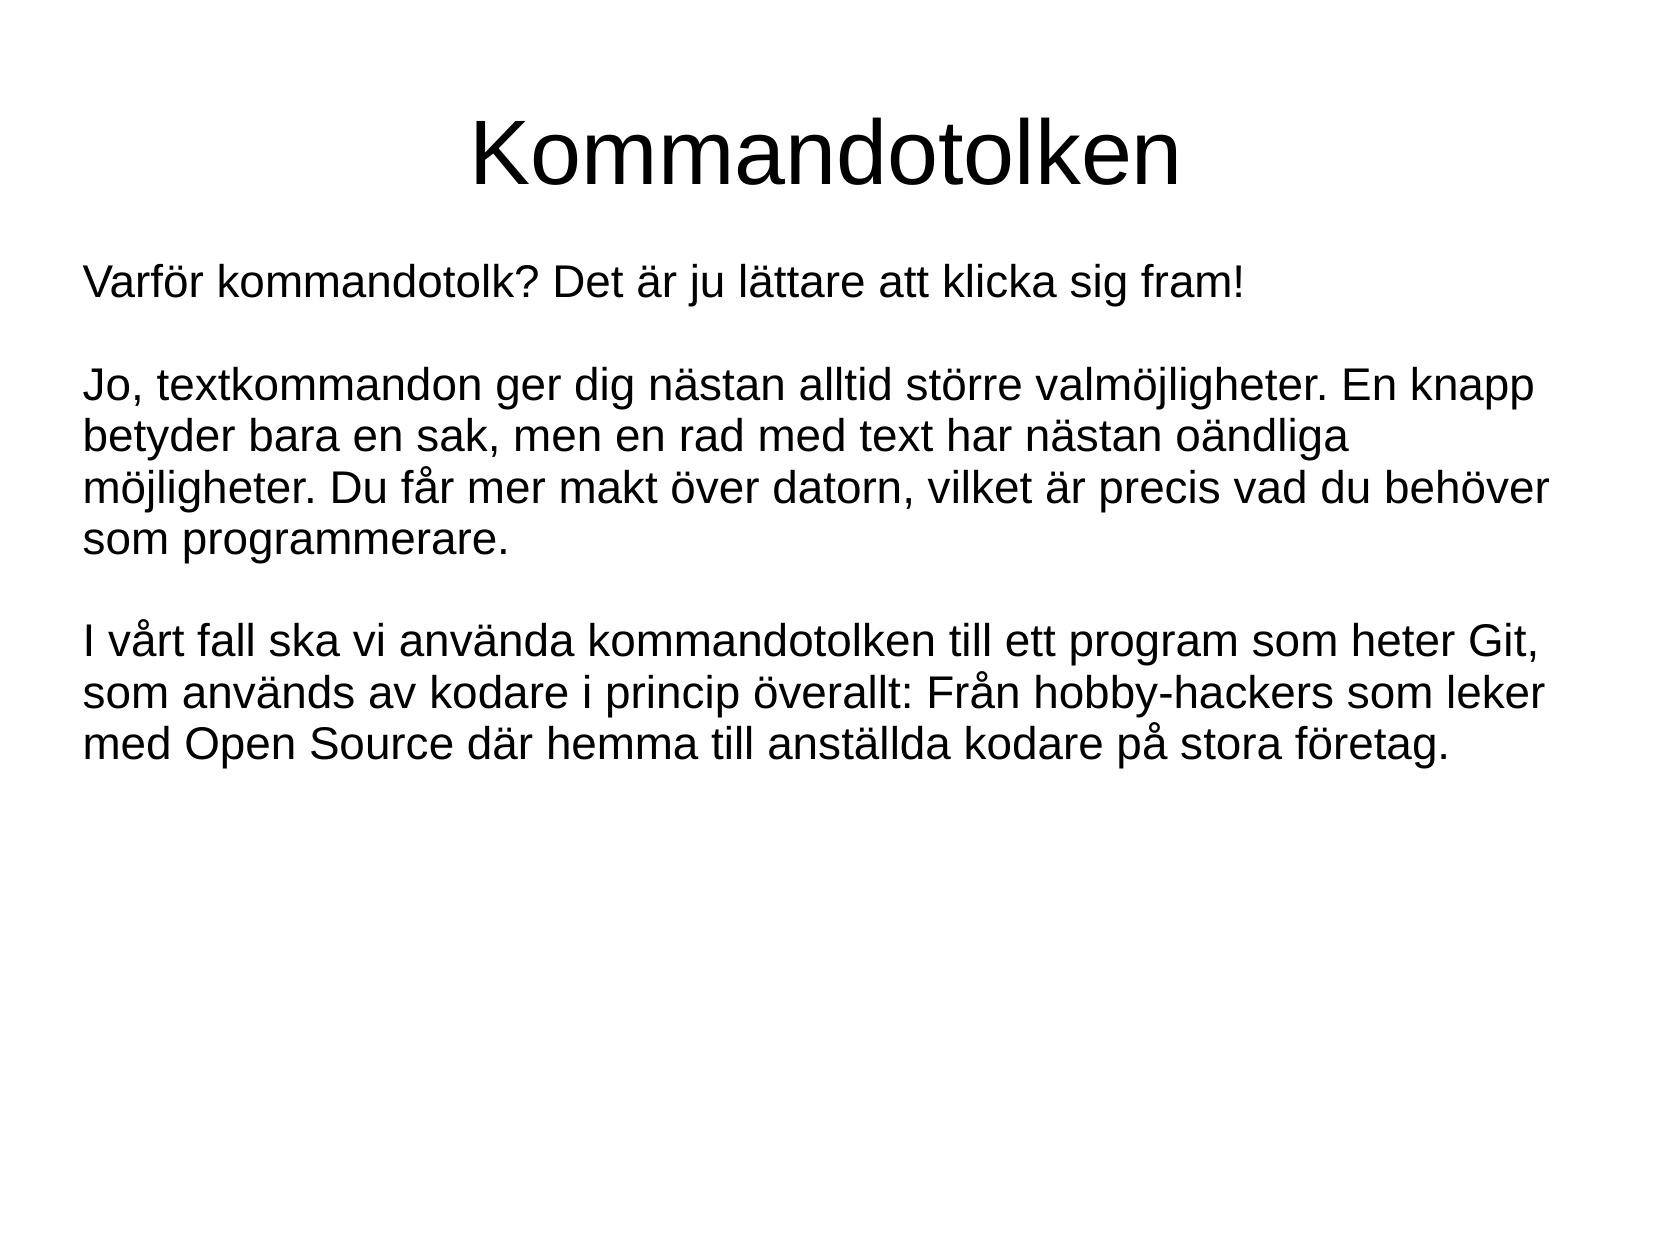

# Kommandotolken
Varför kommandotolk? Det är ju lättare att klicka sig fram!
Jo, textkommandon ger dig nästan alltid större valmöjligheter. En knapp betyder bara en sak, men en rad med text har nästan oändliga möjligheter. Du får mer makt över datorn, vilket är precis vad du behöver som programmerare.
I vårt fall ska vi använda kommandotolken till ett program som heter Git, som används av kodare i princip överallt: Från hobby-hackers som leker med Open Source där hemma till anställda kodare på stora företag.